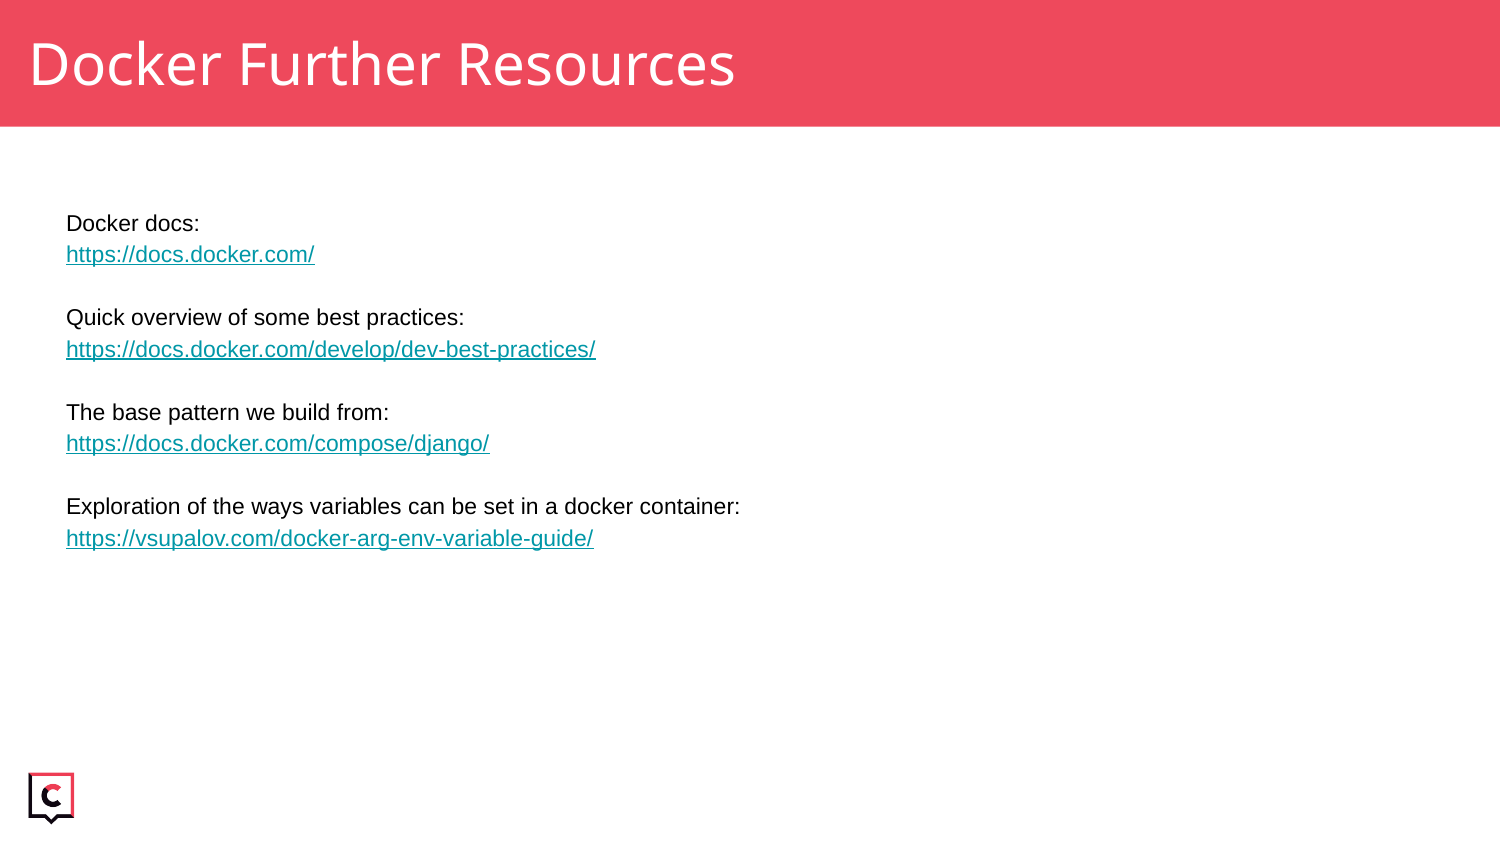

# Docker Further Resources
Docker docs:
https://docs.docker.com/
Quick overview of some best practices:
https://docs.docker.com/develop/dev-best-practices/
The base pattern we build from:
https://docs.docker.com/compose/django/
Exploration of the ways variables can be set in a docker container:
https://vsupalov.com/docker-arg-env-variable-guide/